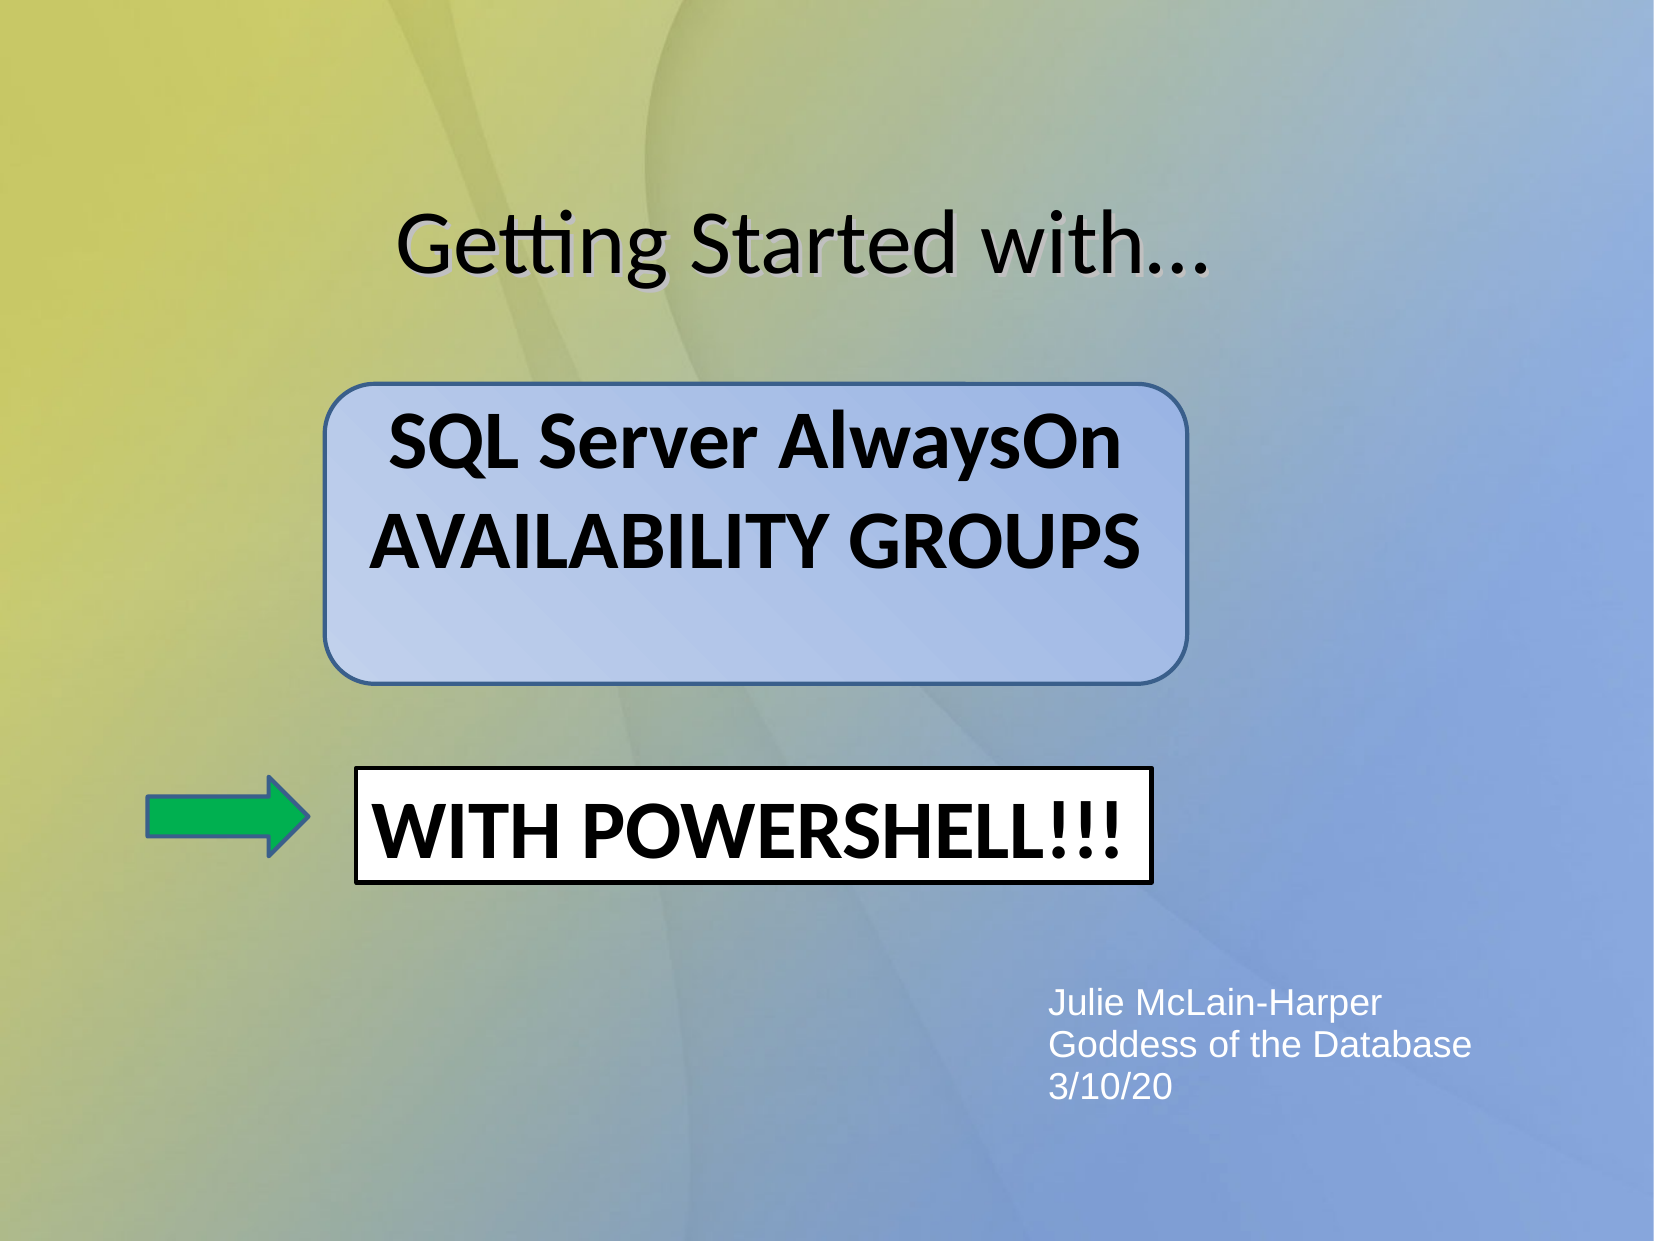

# Getting Started with…
SQL Server AlwaysOn
AVAILABILITY GROUPS
WITH POWERSHELL!!!
Julie McLain-Harper
Goddess of the Database
3/10/20